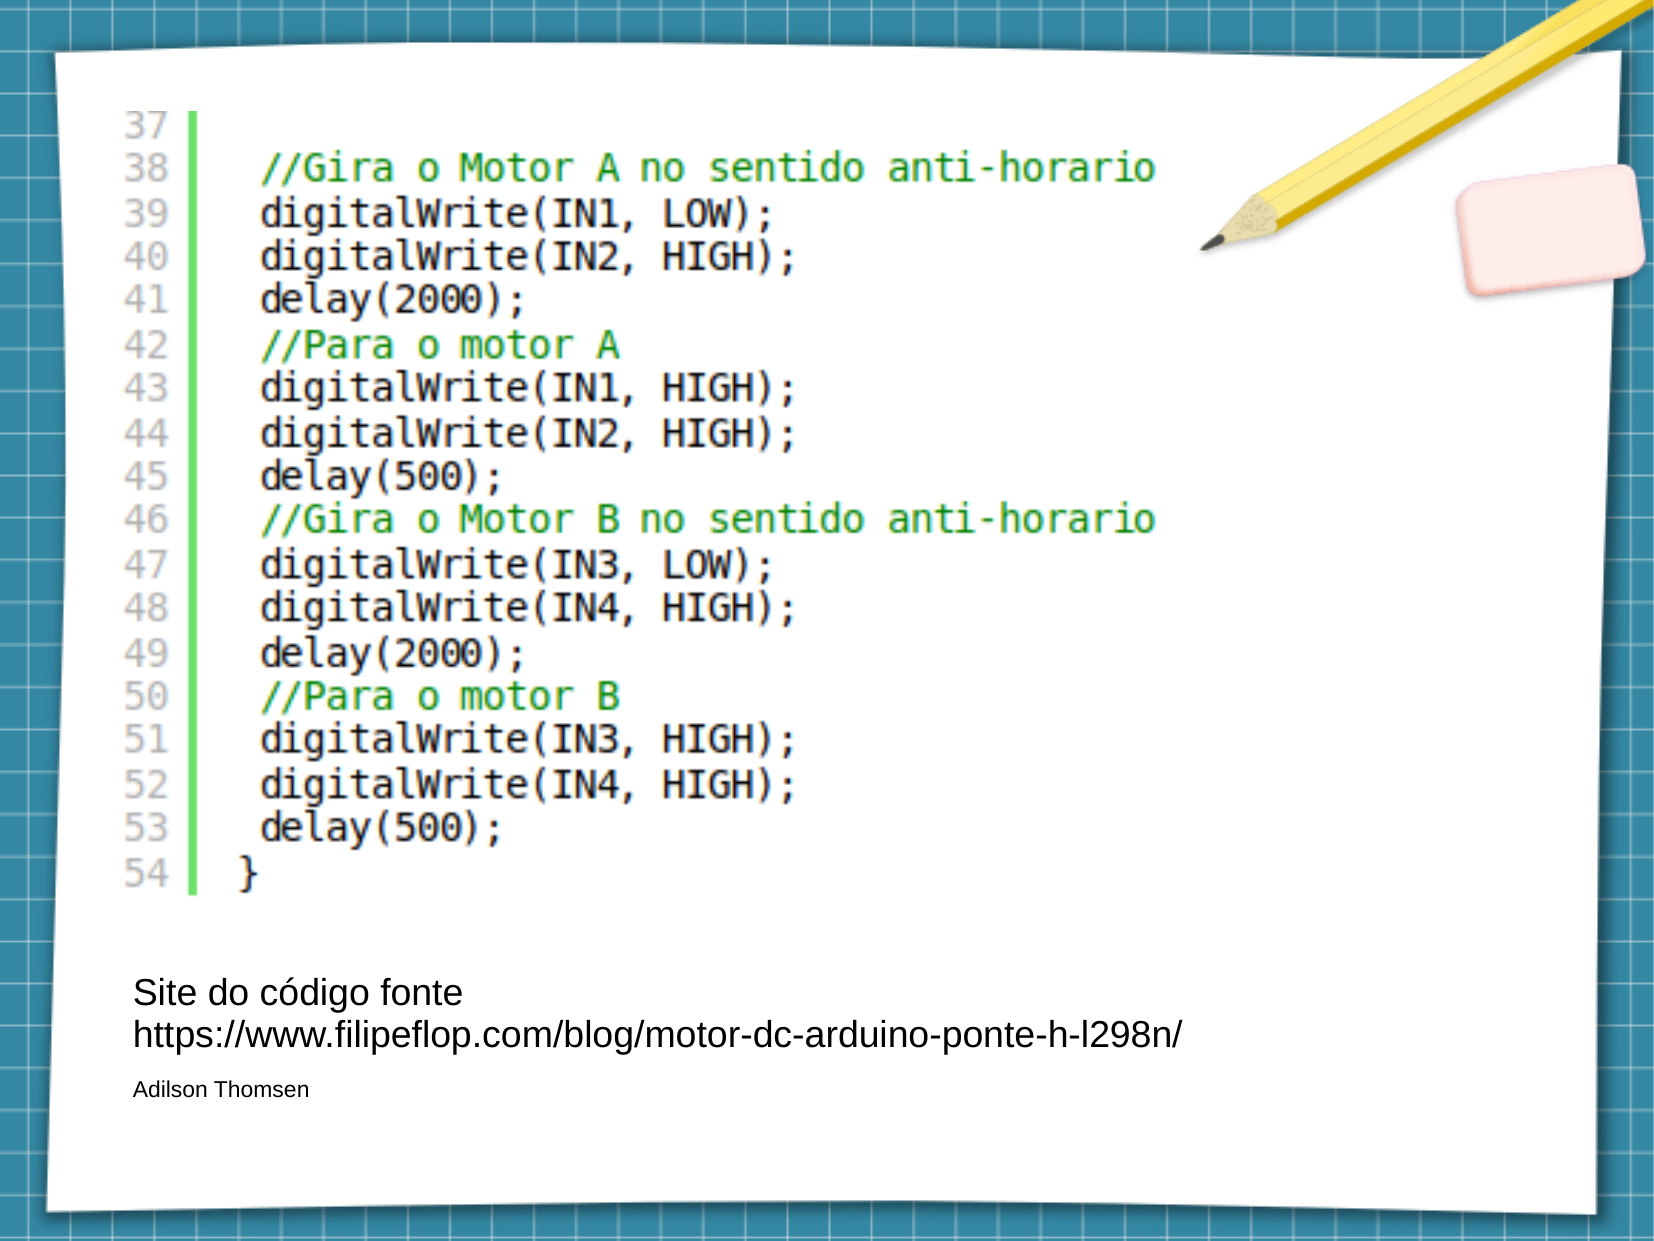

Site do código fonte
https://www.filipeflop.com/blog/motor-dc-arduino-ponte-h-l298n/
Adilson Thomsen